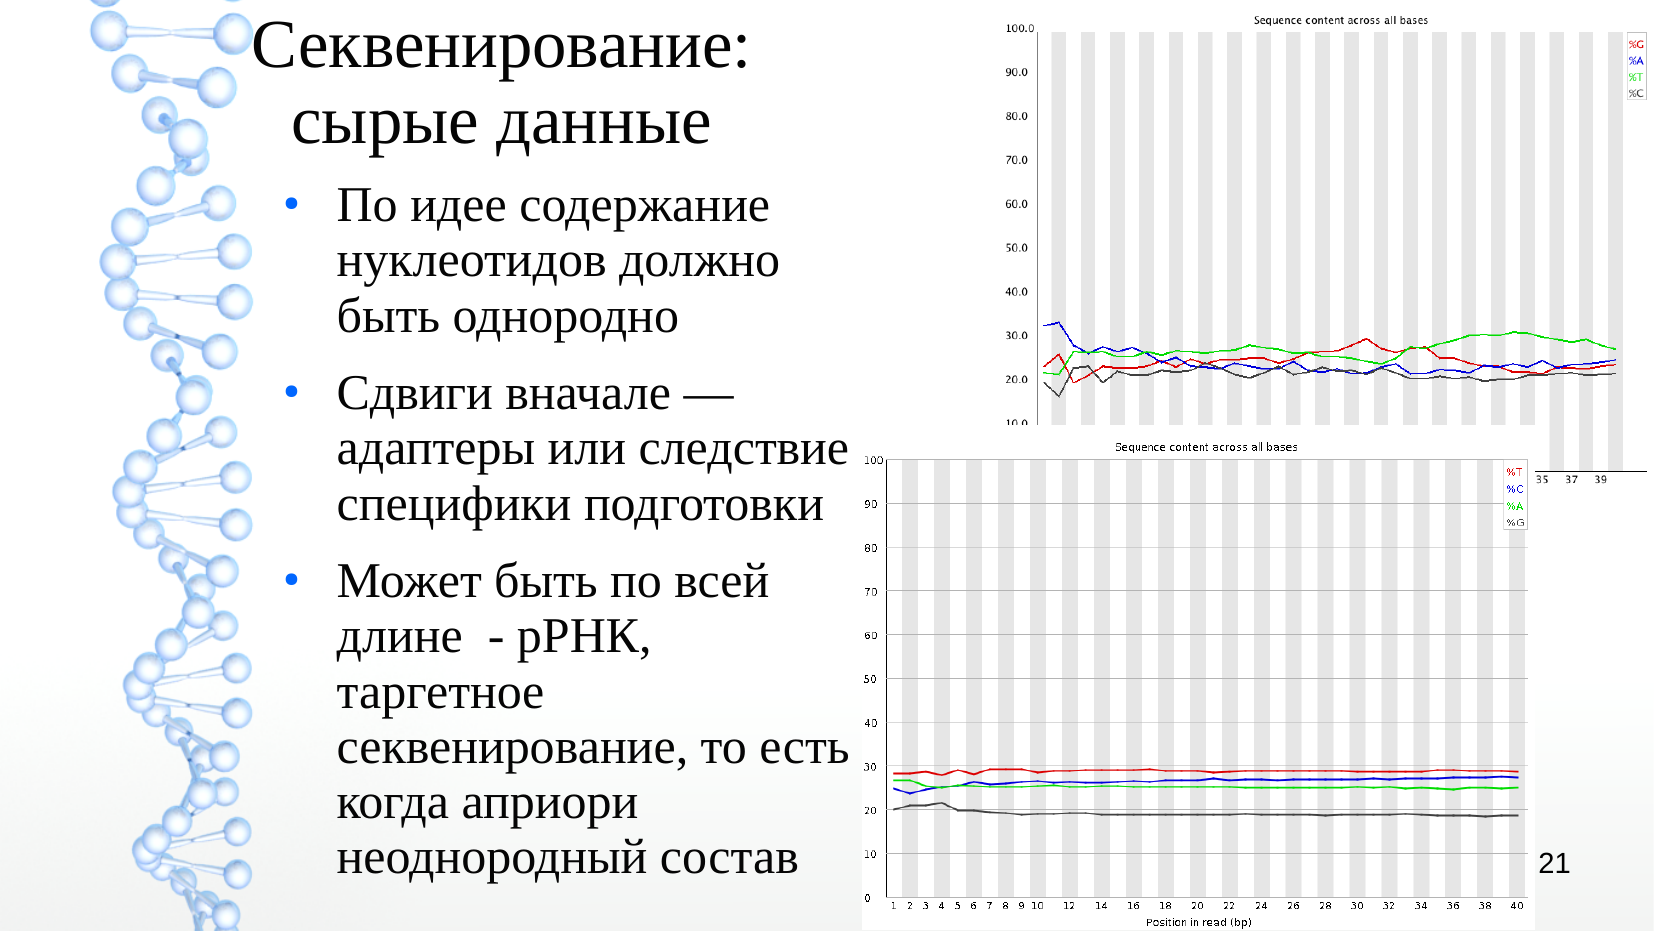

# Секвенирование: сырые данные
По идее содержание нуклеотидов должно быть однородно
Сдвиги вначале — адаптеры или следствие специфики подготовки
Может быть по всей длине - рРНК, таргетное секвенирование, то есть когда априори неоднородный состав
21